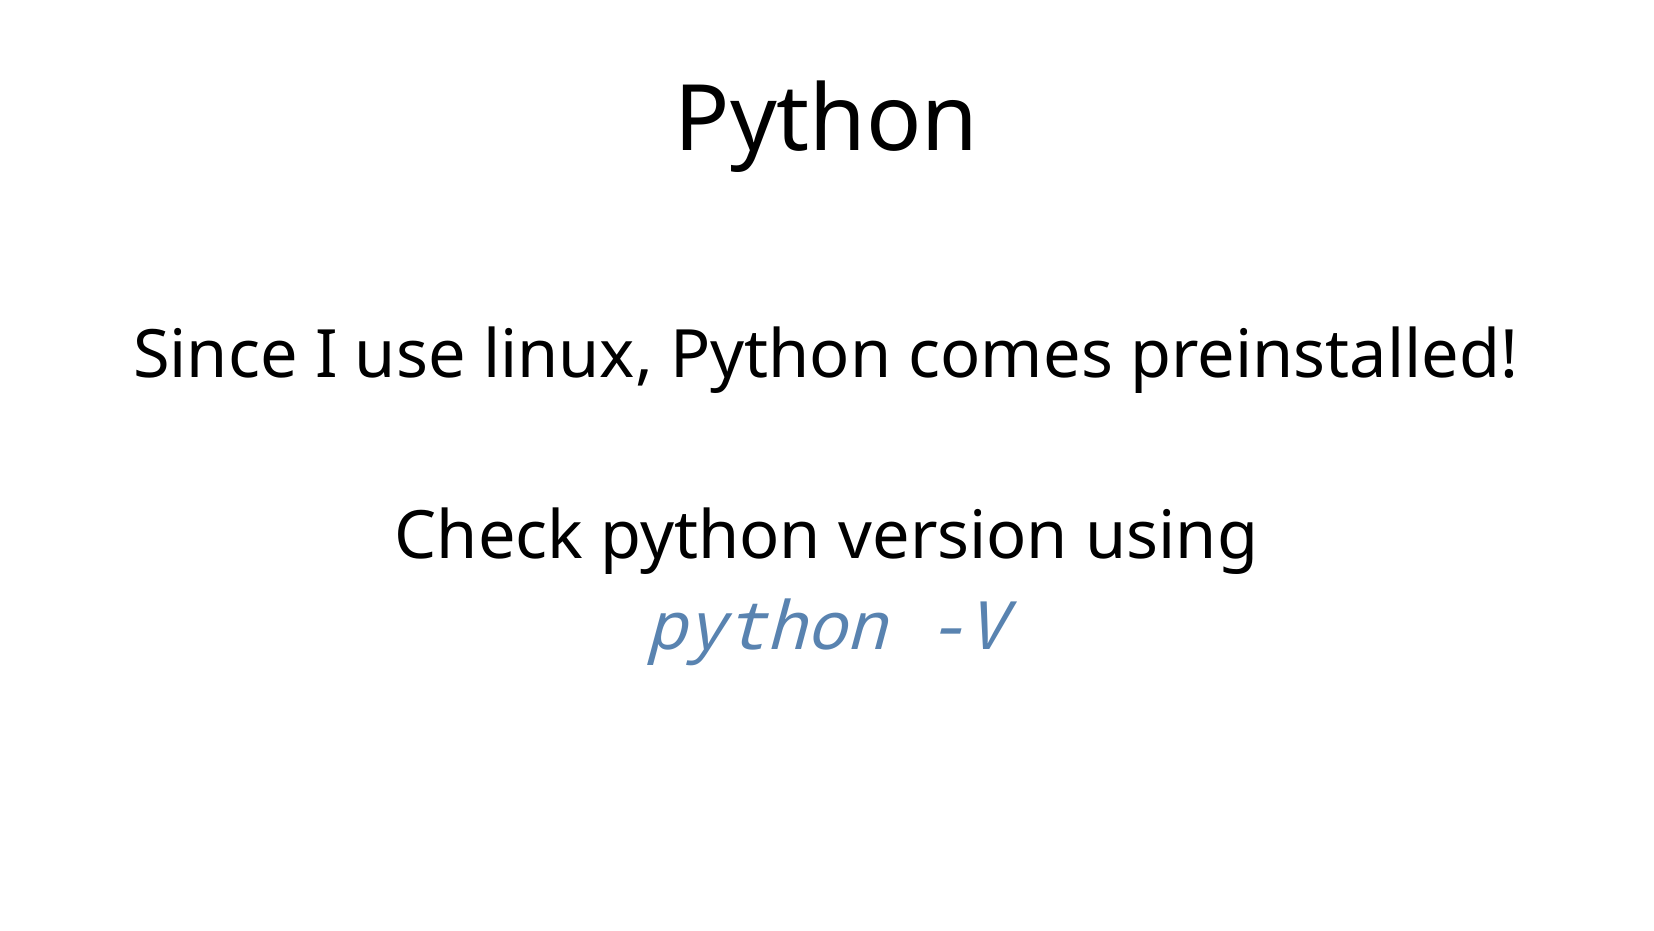

# Python
Since I use linux, Python comes preinstalled!
Check python version using
python -V